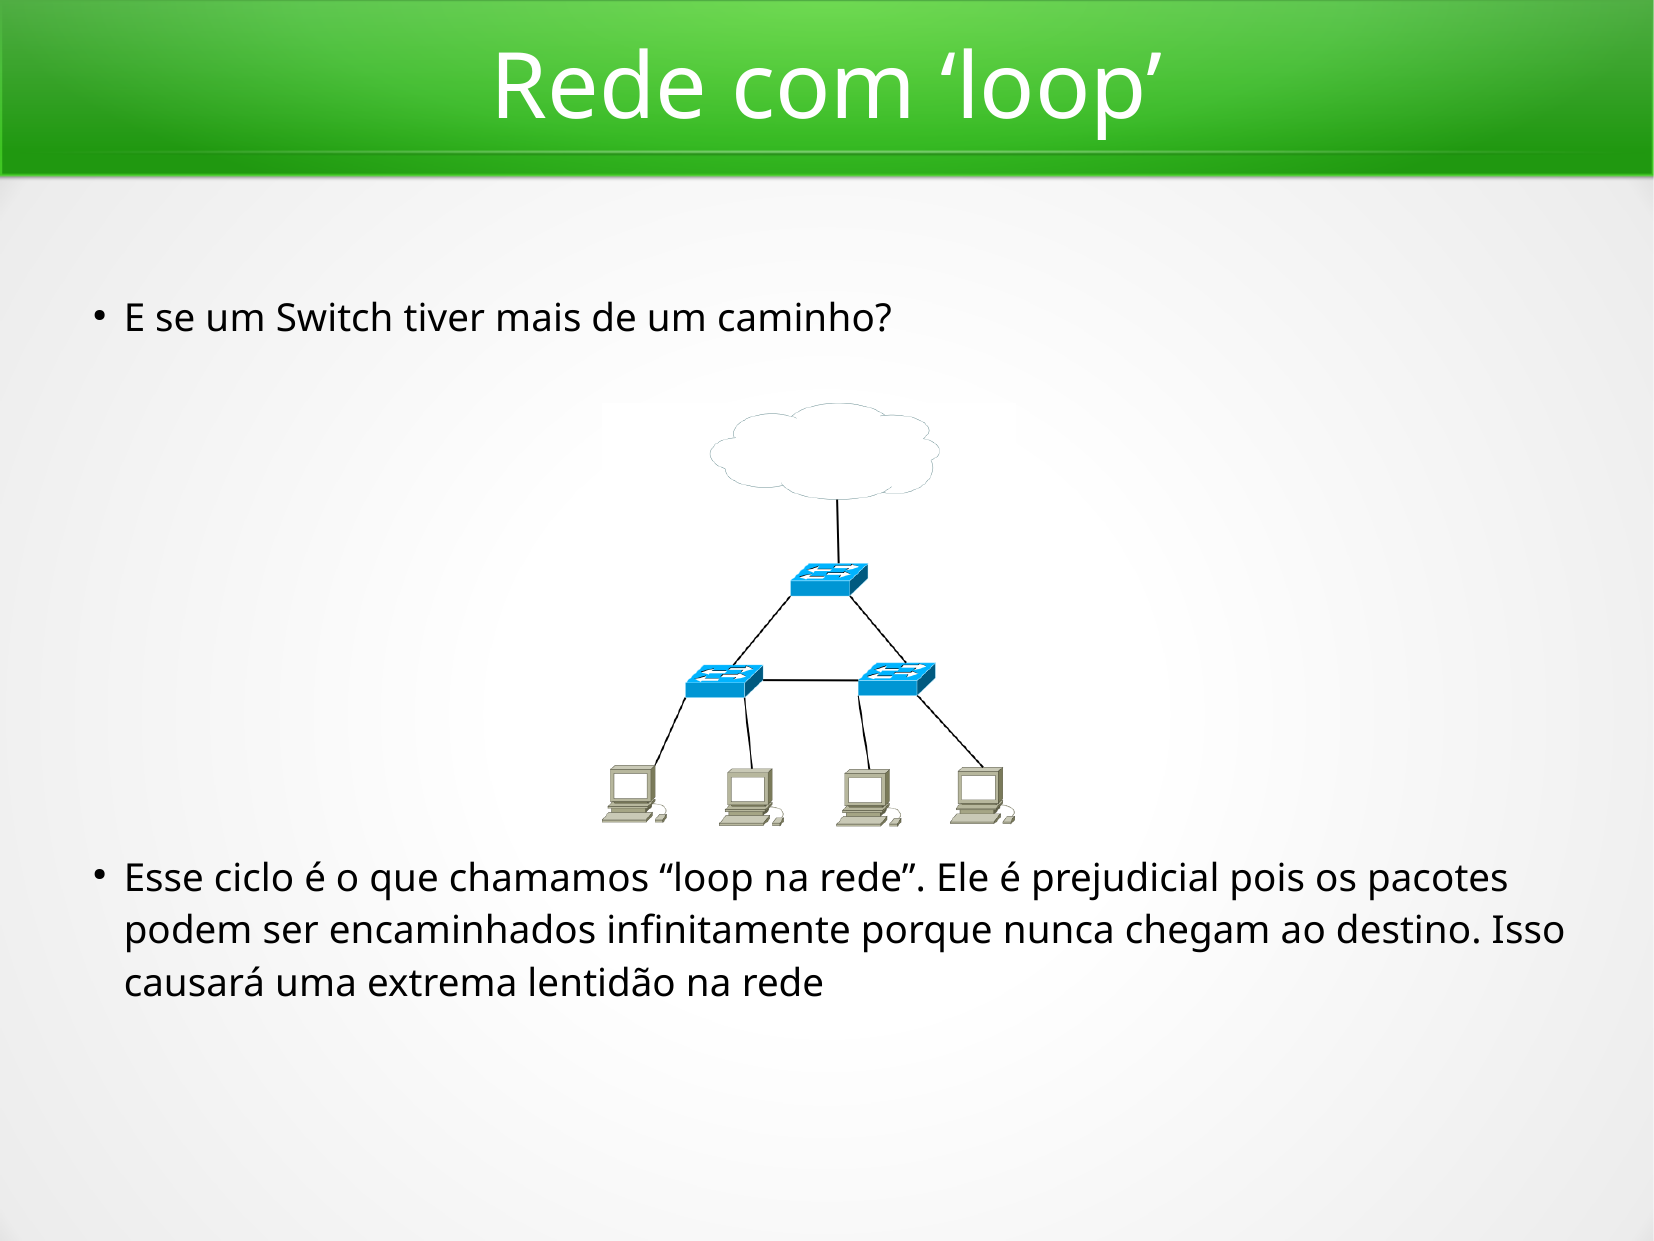

# Rede com ‘loop’
E se um Switch tiver mais de um caminho?
Esse ciclo é o que chamamos “loop na rede”. Ele é prejudicial pois os pacotes podem ser encaminhados infinitamente porque nunca chegam ao destino. Isso causará uma extrema lentidão na rede